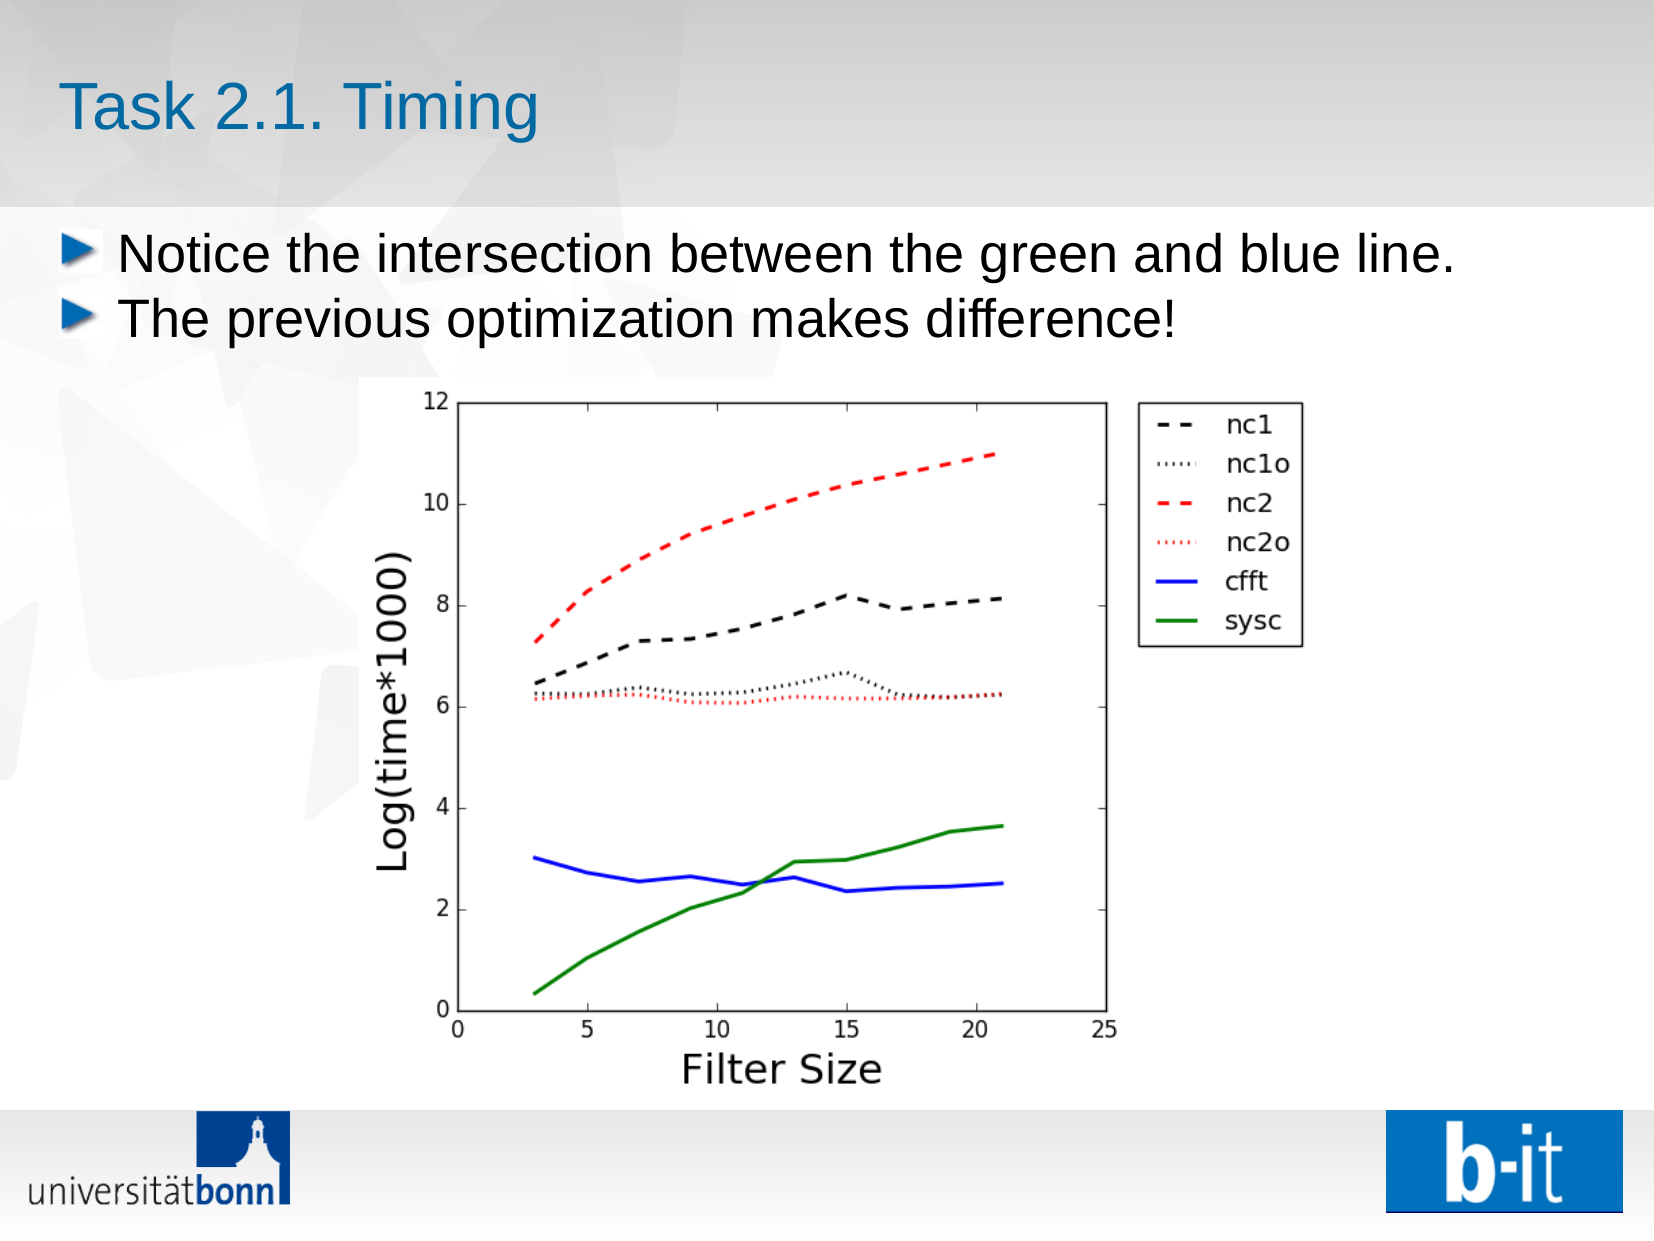

Task 2.1. Timing
 Notice the intersection between the green and blue line.
 The previous optimization makes difference!